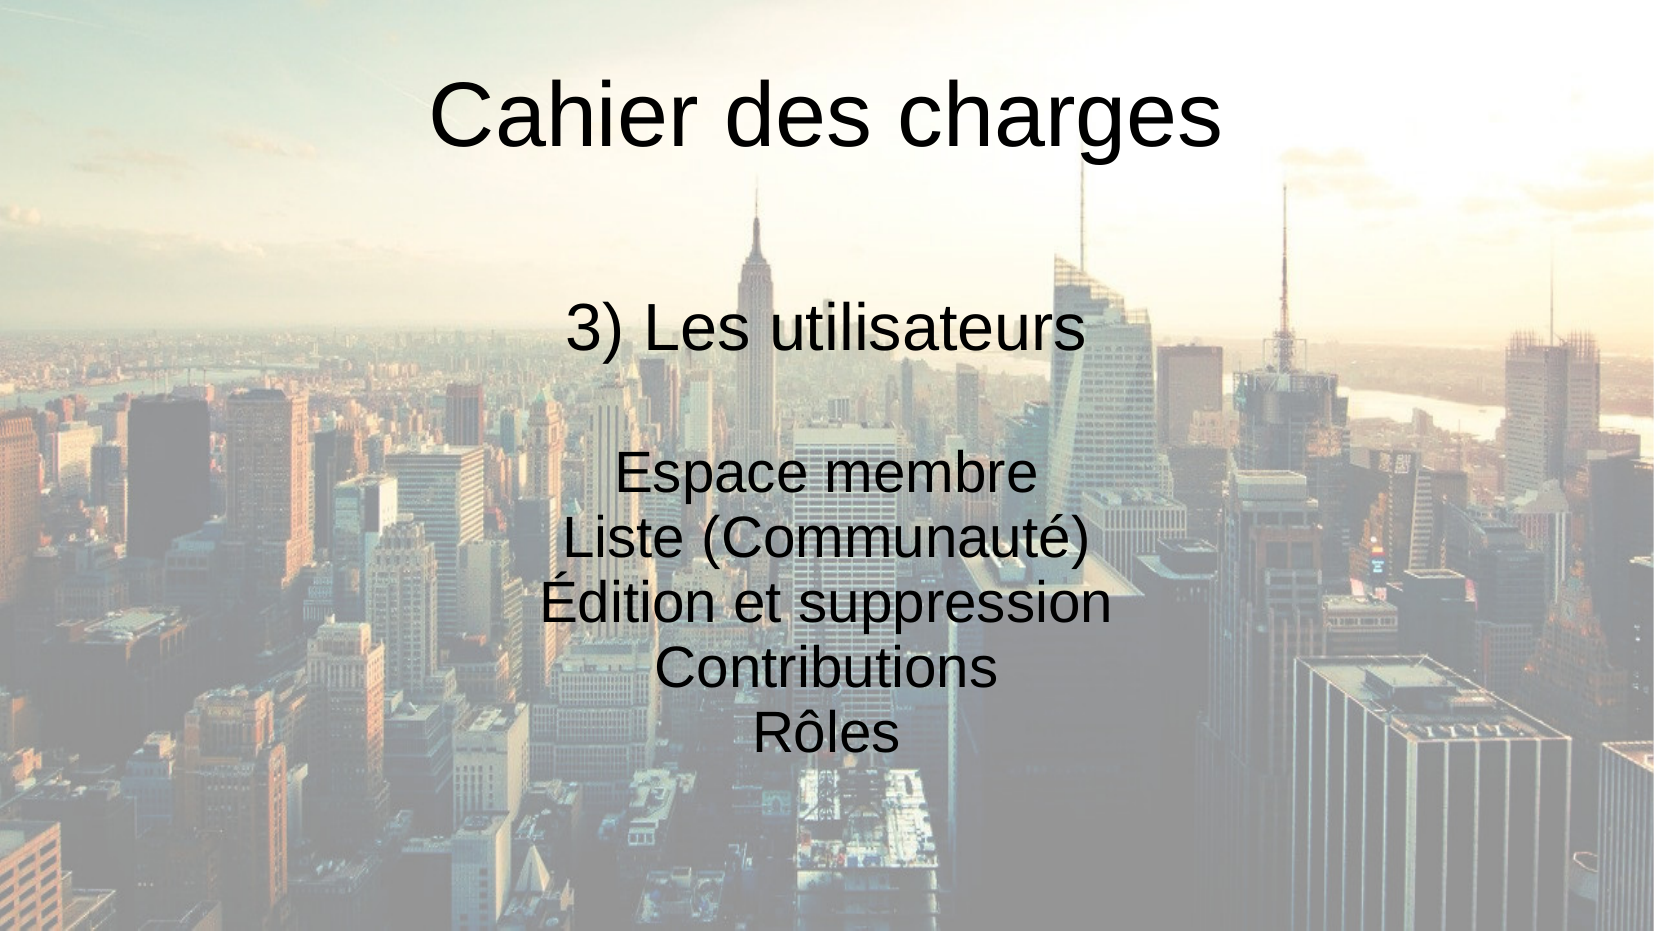

# Cahier des charges
3) Les utilisateurs
Espace membre
Liste (Communauté)
Édition et suppression
Contributions
Rôles